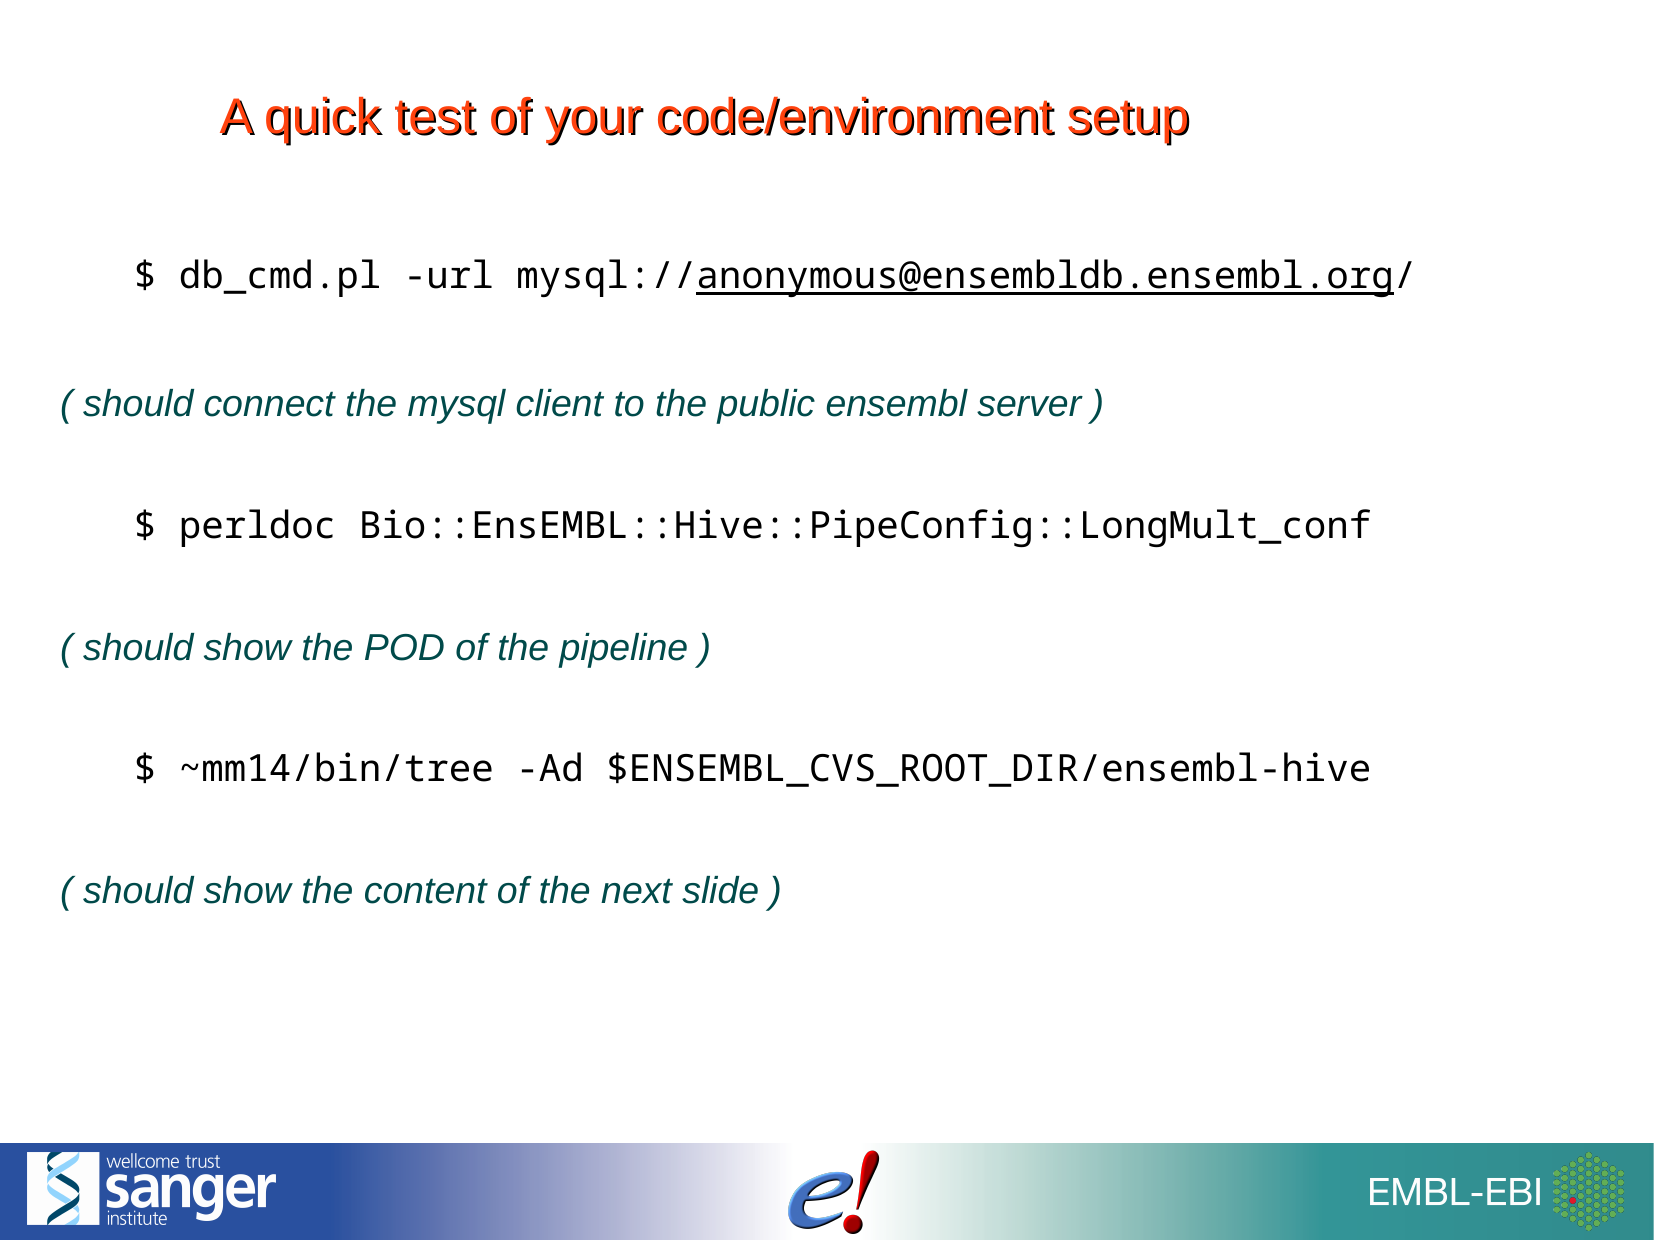

A quick test of your code/environment setup
	$ db_cmd.pl -url mysql://anonymous@ensembldb.ensembl.org/
( should connect the mysql client to the public ensembl server )
	$ perldoc Bio::EnsEMBL::Hive::PipeConfig::LongMult_conf
( should show the POD of the pipeline )
	$ ~mm14/bin/tree -Ad $ENSEMBL_CVS_ROOT_DIR/ensembl-hive
( should show the content of the next slide )